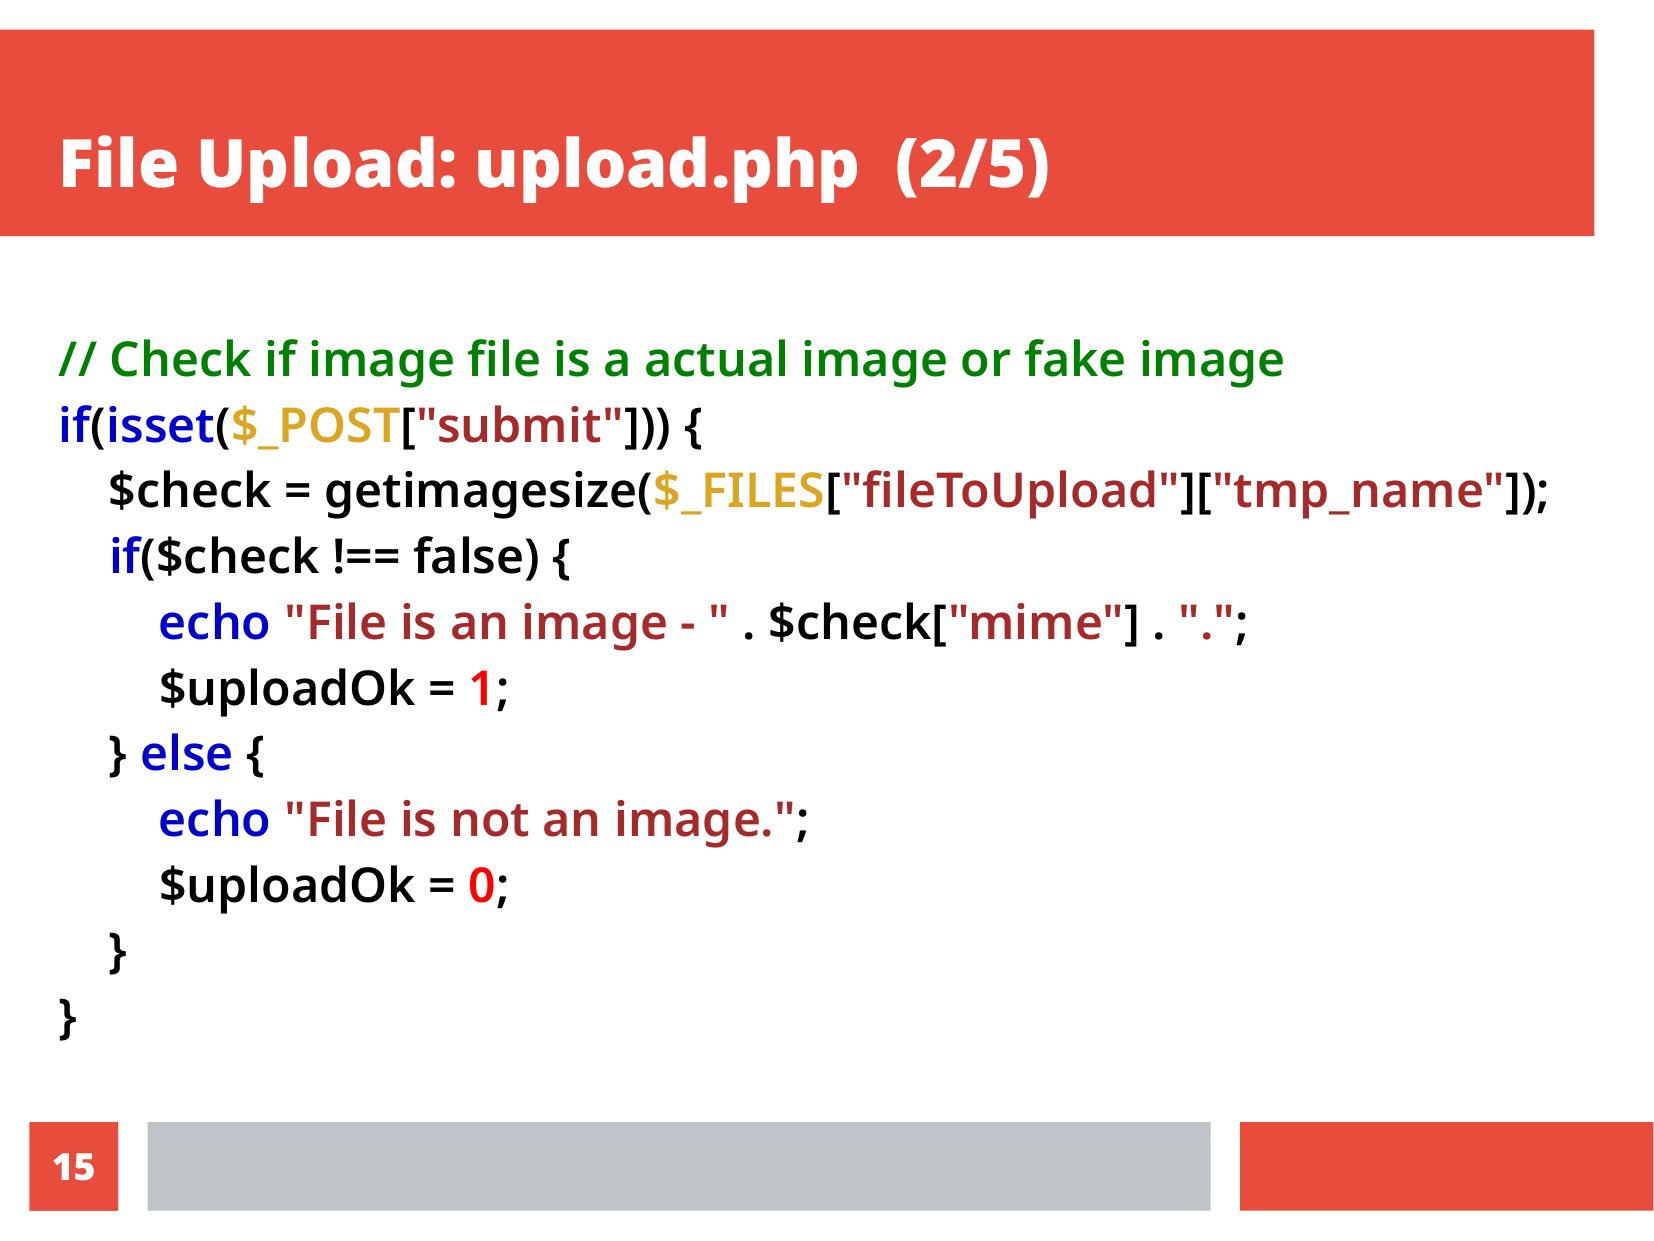

# File Upload: upload.php (2/5)
// Check if image file is a actual image or fake image
if(isset($_POST["submit"])) {
    $check = getimagesize($_FILES["fileToUpload"]["tmp_name"]);
    if($check !== false) {
        echo "File is an image - " . $check["mime"] . ".";
        $uploadOk = 1;
    } else {
        echo "File is not an image.";
        $uploadOk = 0;
    }
}
15